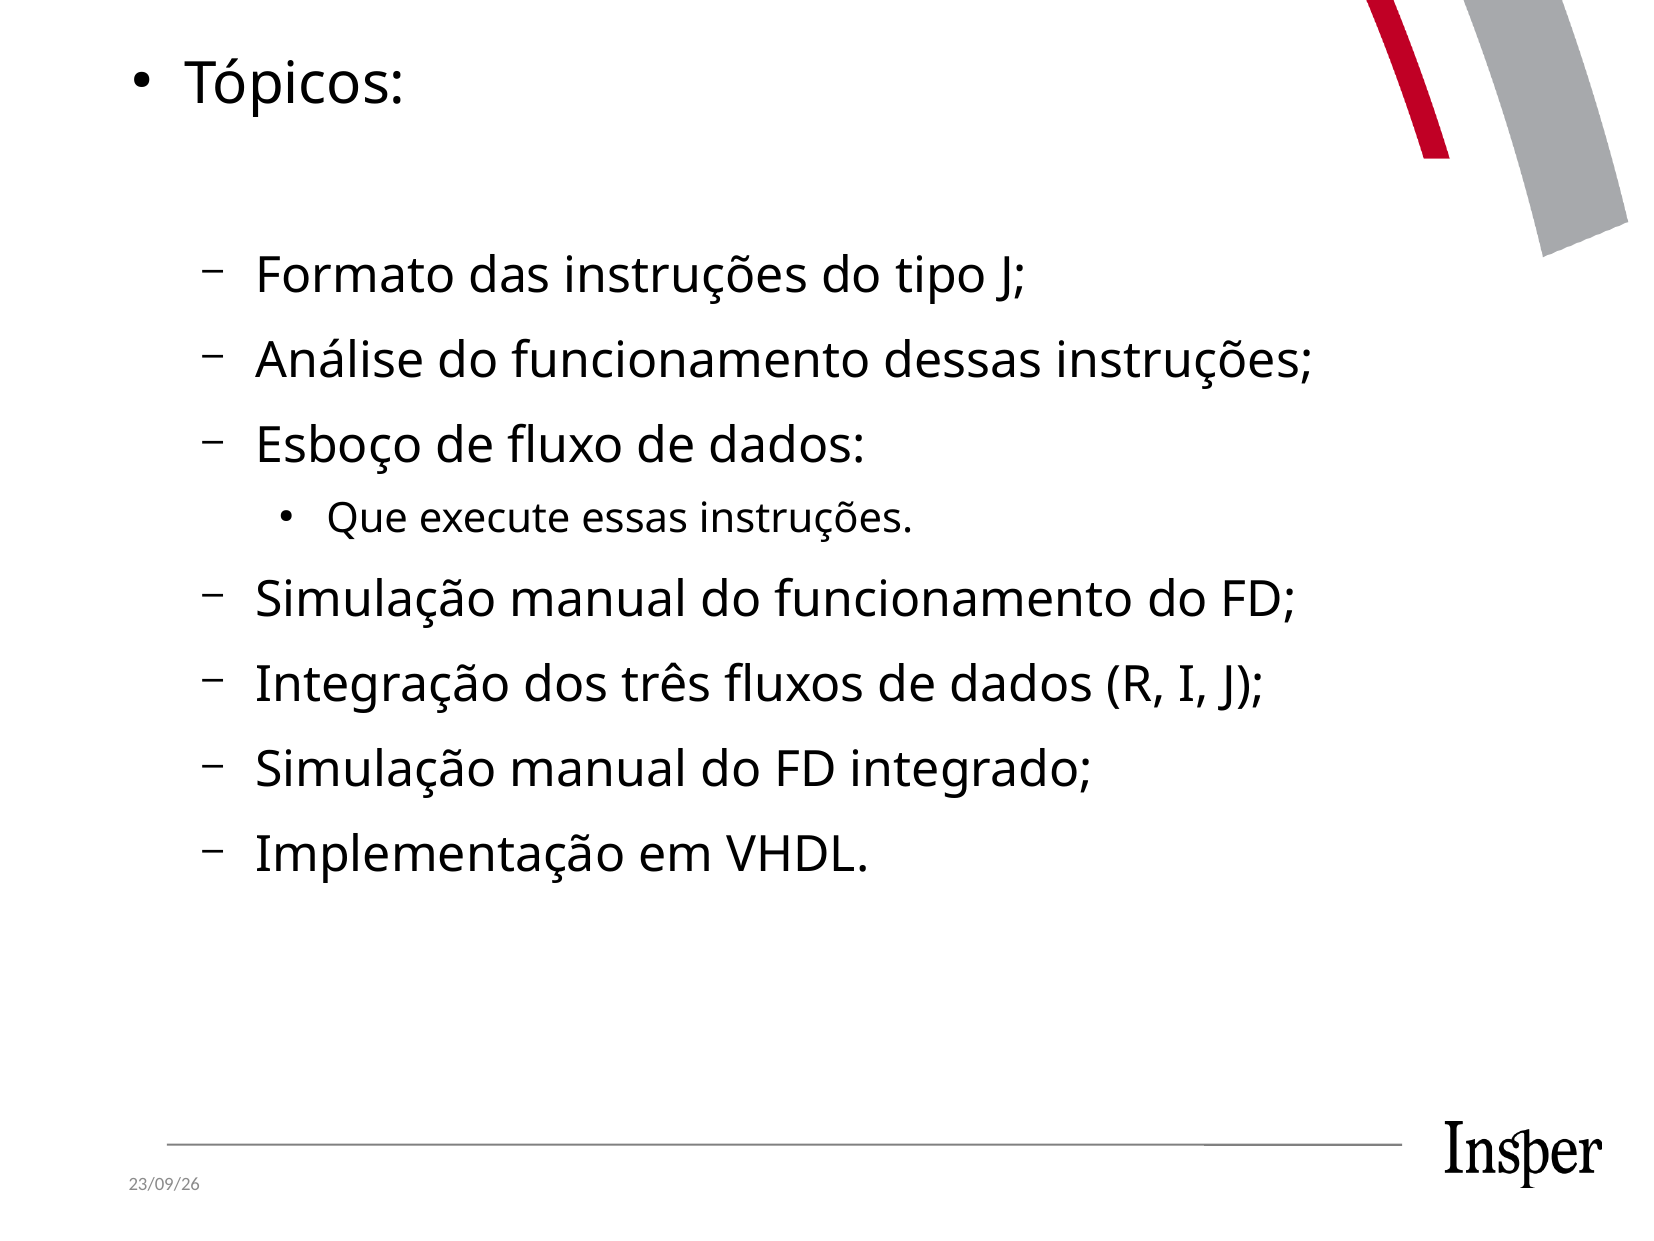

# Tópicos:
Formato das instruções do tipo J;
Análise do funcionamento dessas instruções;
Esboço de fluxo de dados:
Que execute essas instruções.
Simulação manual do funcionamento do FD;
Integração dos três fluxos de dados (R, I, J);
Simulação manual do FD integrado;
Implementação em VHDL.